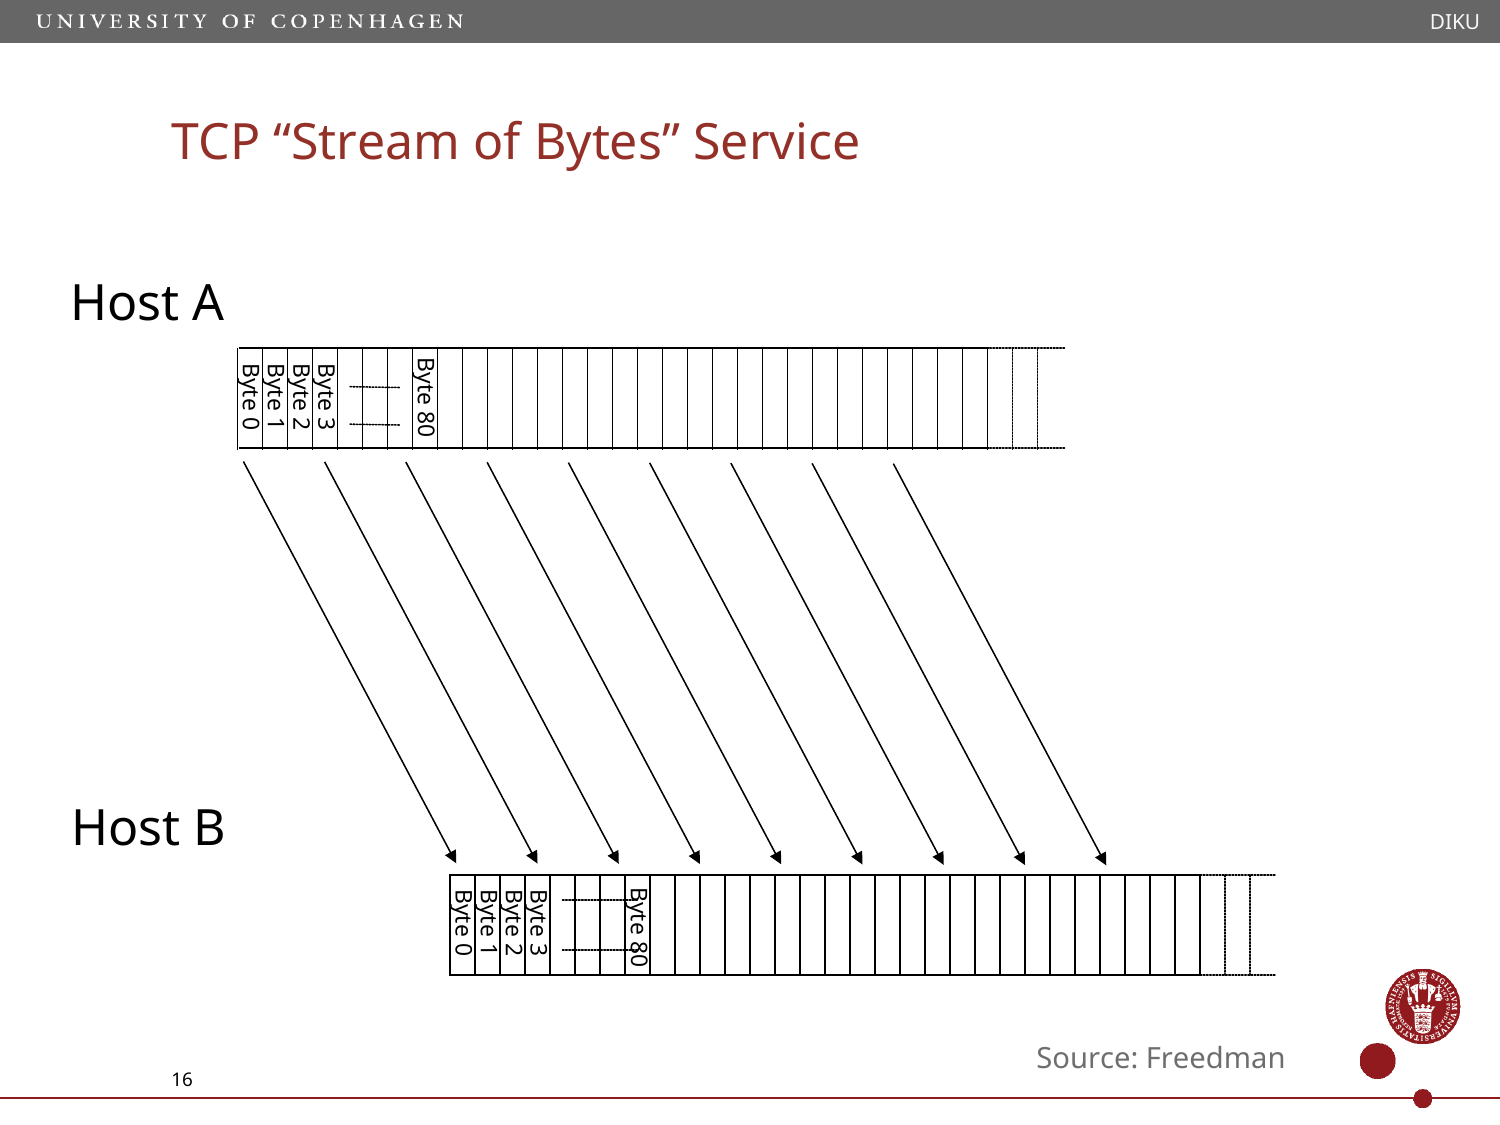

DIKU
# TCP “Stream of Bytes” Service
Host A
Byte 0
Byte 1
Byte 2
Byte 3
Byte 80
Host B
Byte 0
Byte 1
Byte 2
Byte 3
Byte 80
Source: Freedman